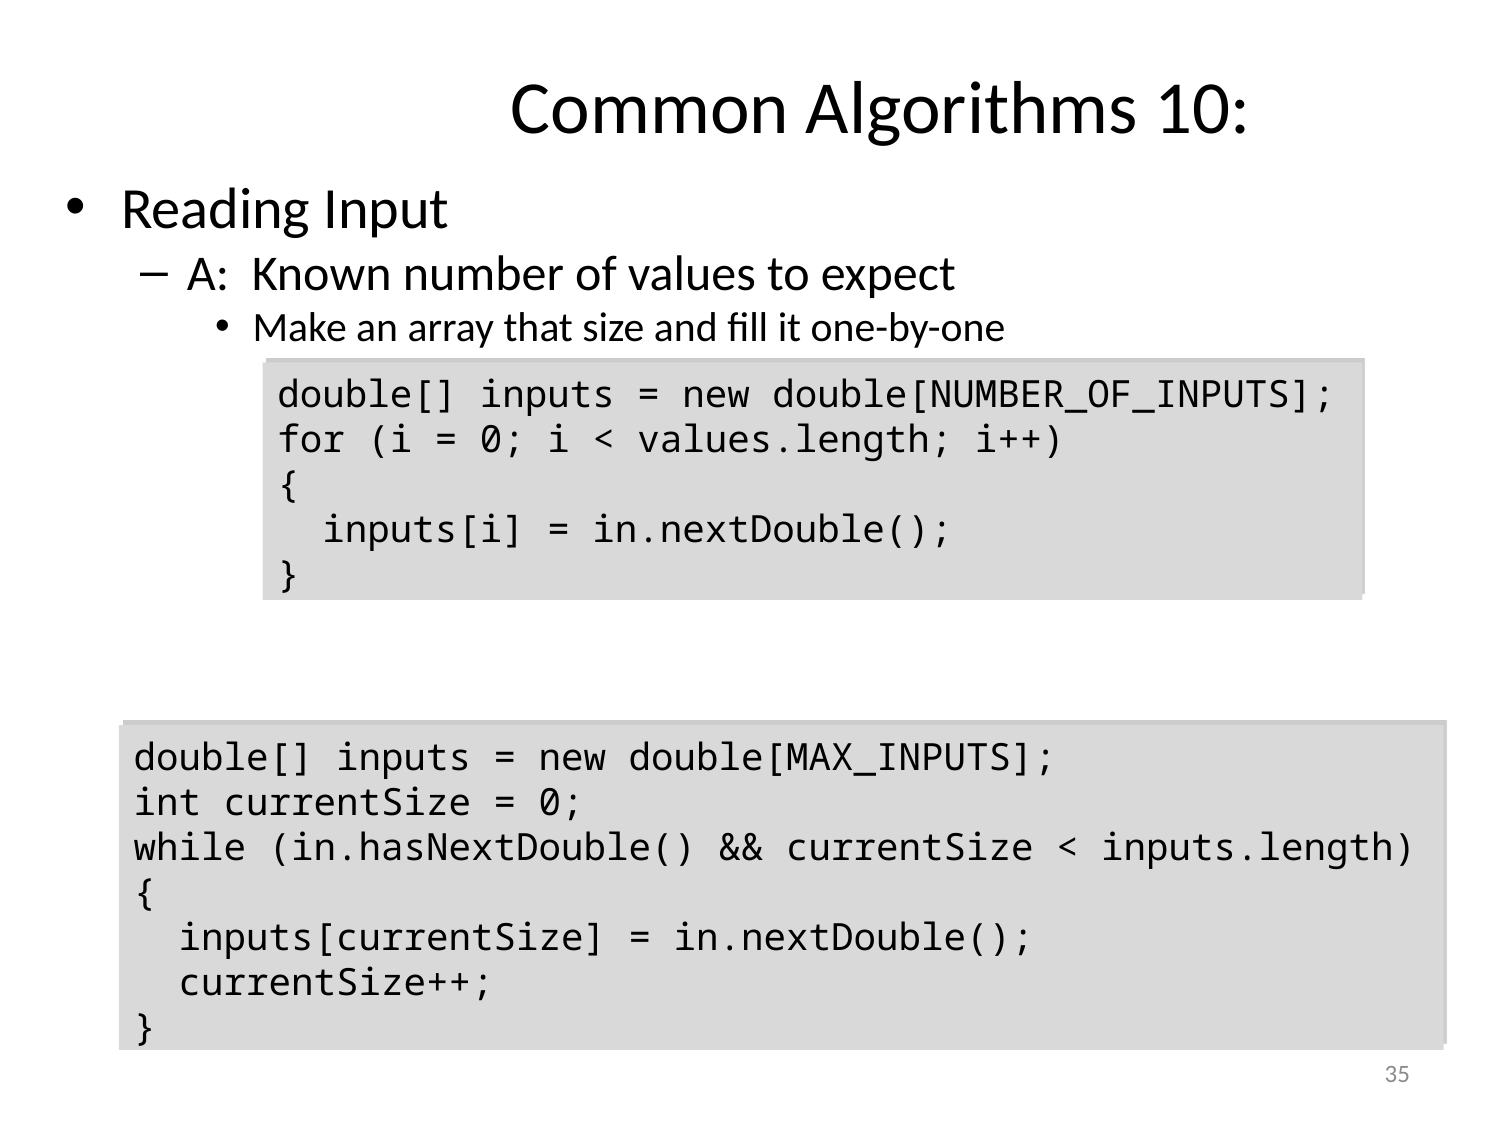

# Common Algorithms 10:
Reading Input
A: Known number of values to expect
Make an array that size and fill it one-by-one
B: Unknown number of values
Make maximum sized array, maintain as partially filled array
double[] inputs = new double[NUMBER_OF_INPUTS];
for (i = 0; i < values.length; i++)
{
 inputs[i] = in.nextDouble();
}
double[] inputs = new double[MAX_INPUTS];
int currentSize = 0;
while (in.hasNextDouble() && currentSize < inputs.length)
{
 inputs[currentSize] = in.nextDouble();
 currentSize++;
}